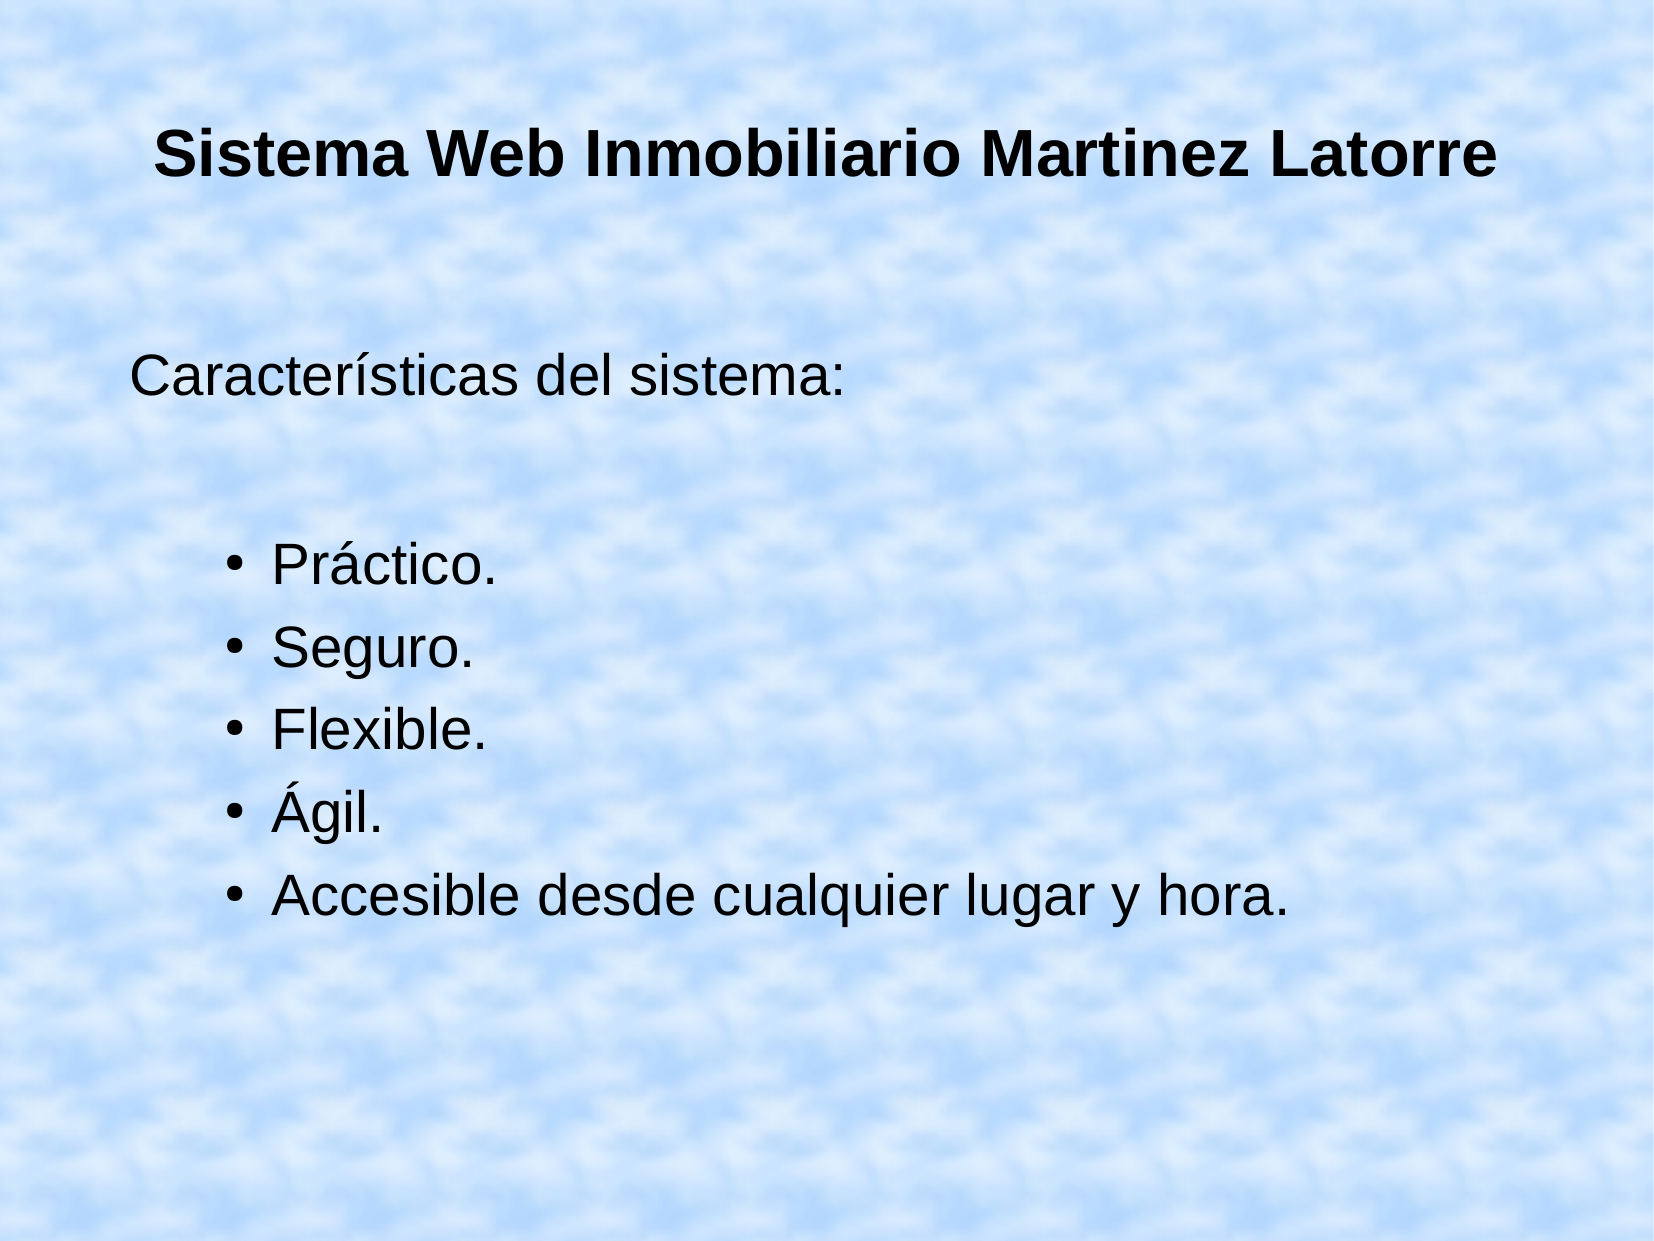

# Sistema Web Inmobiliario Martinez Latorre
Características del sistema:
Práctico.
Seguro.
Flexible.
Ágil.
Accesible desde cualquier lugar y hora.